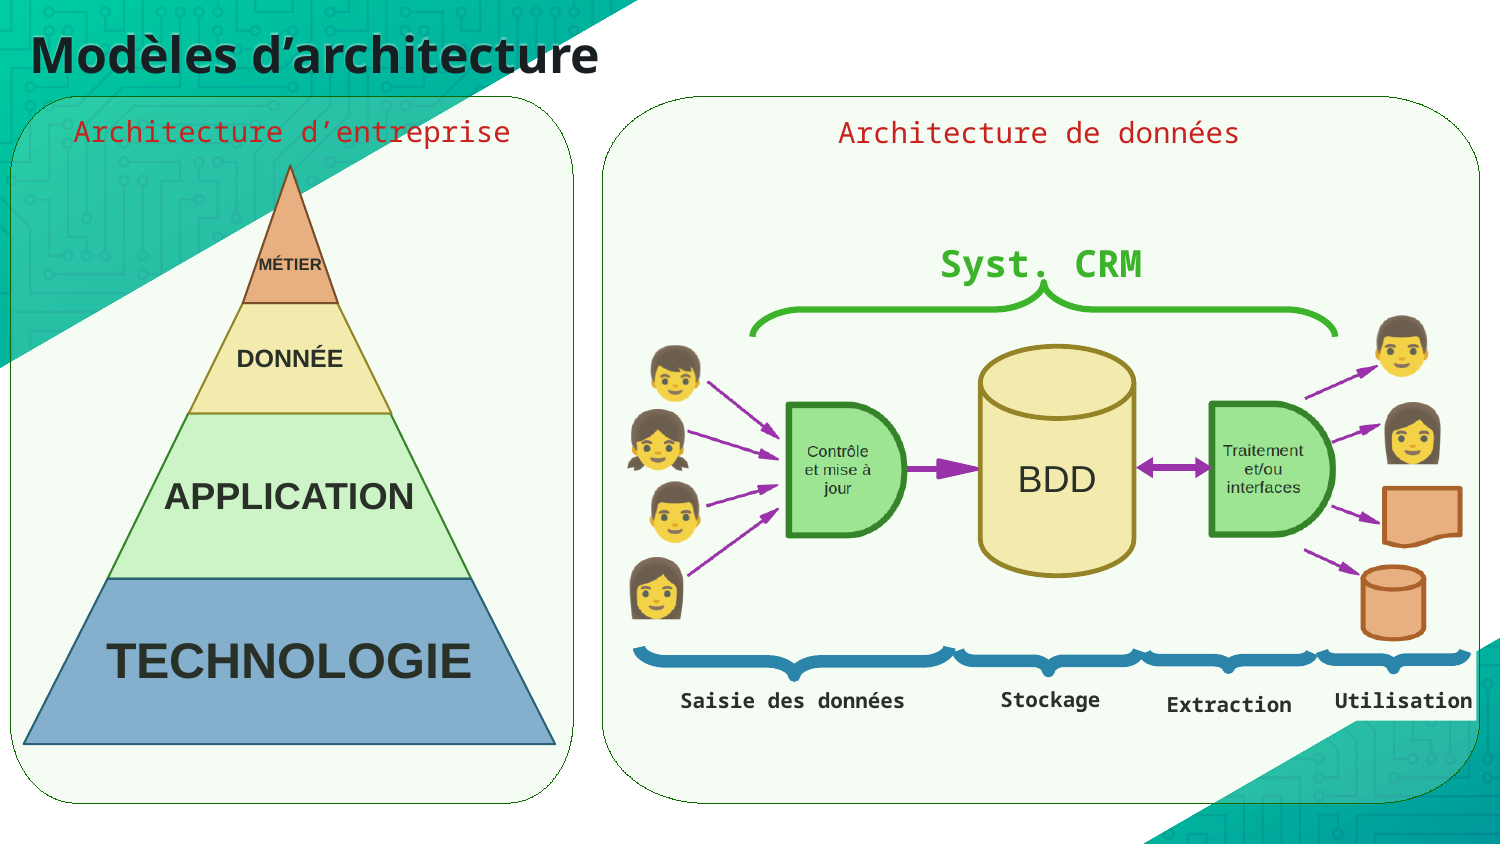

# Modèles d’architecture
Architecture de données
Architecture d’entreprise
MÉTIER
BDD
Syst. CRM
DONNÉE
APPLICATION
TECHNOLOGIE
Saisie des données
Stockage
Utilisation
Extraction